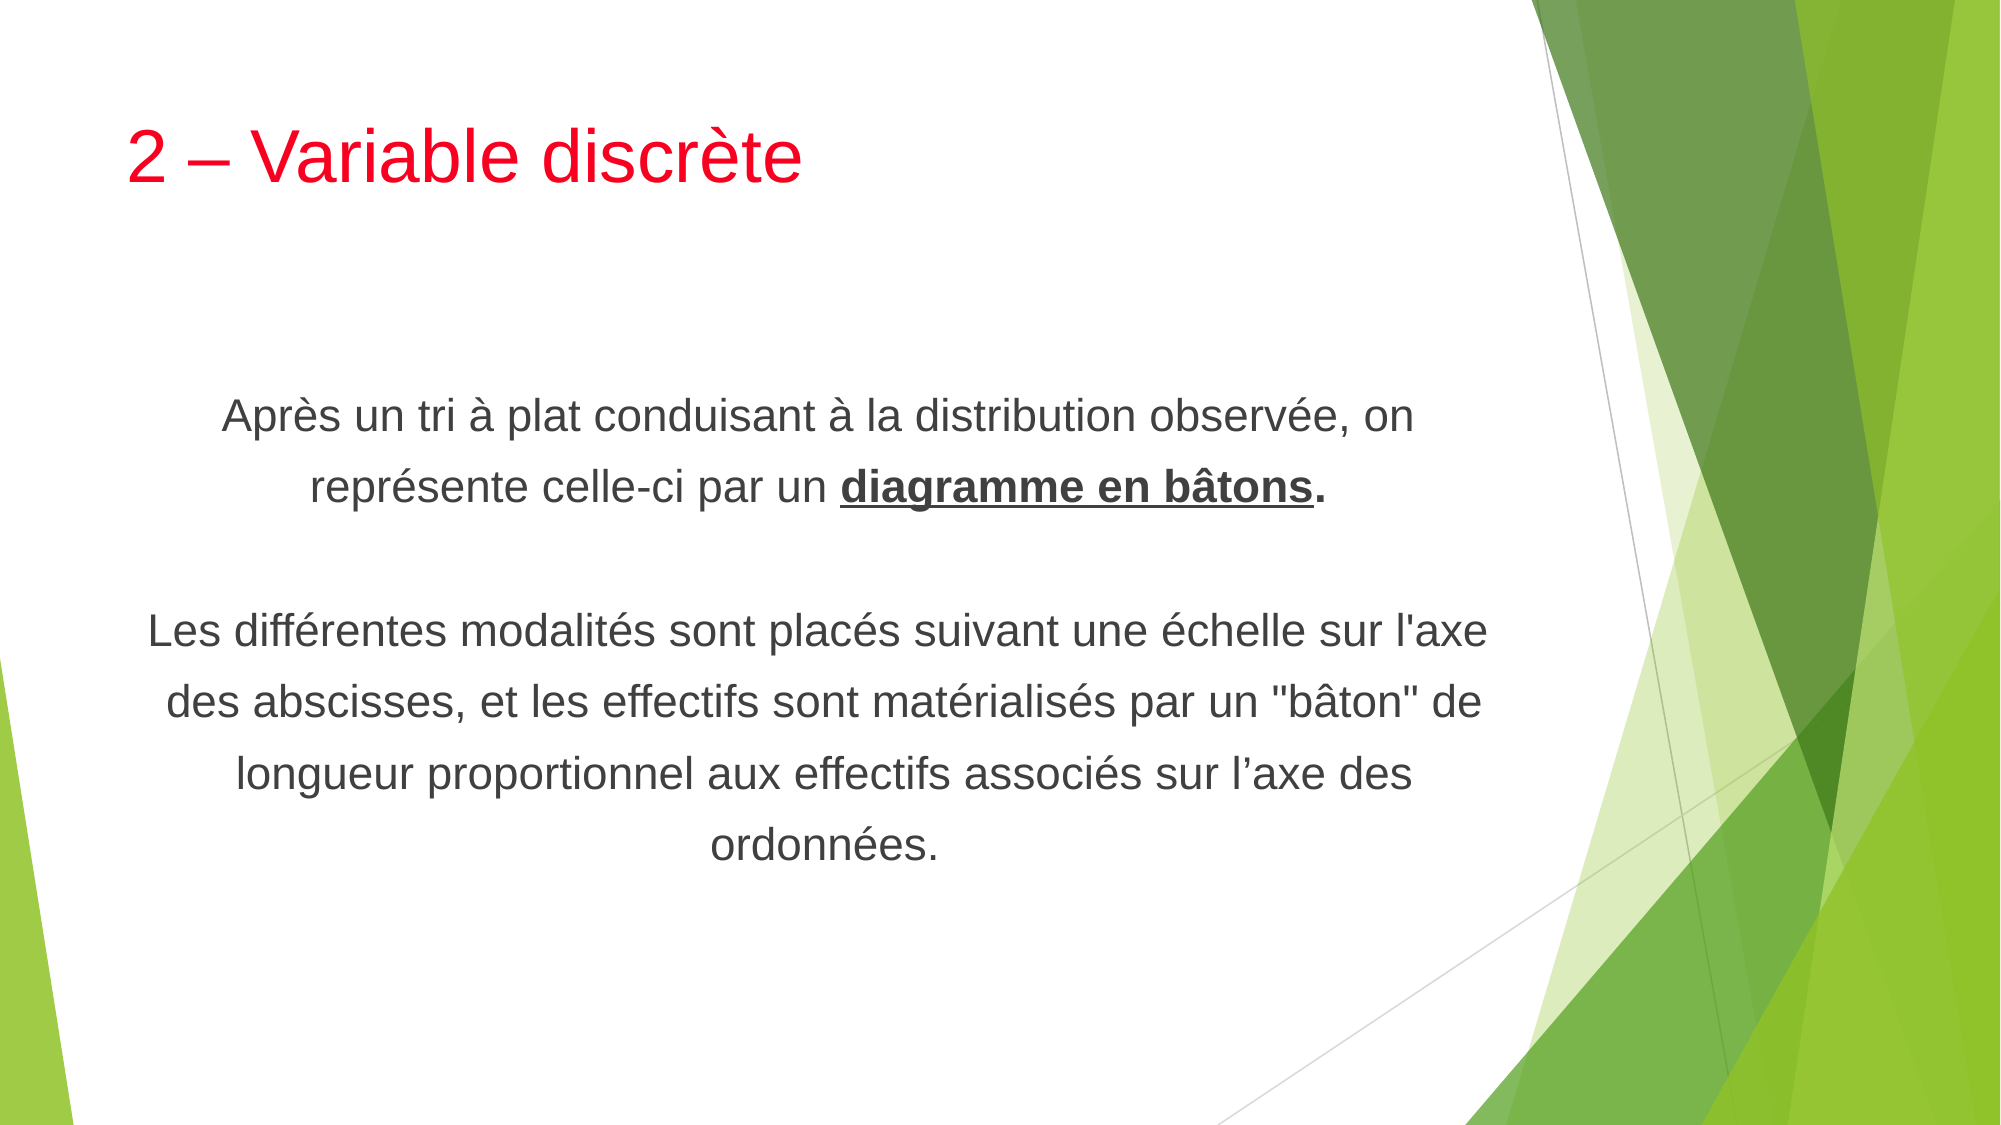

# 2 – Variable discrète
Après un tri à plat conduisant à la distribution observée, on
 représente celle-ci par un diagramme en bâtons.
Les différentes modalités sont placés suivant une échelle sur l'axe
 des abscisses, et les effectifs sont matérialisés par un "bâton" de
 longueur proportionnel aux effectifs associés sur l’axe des
 ordonnées.